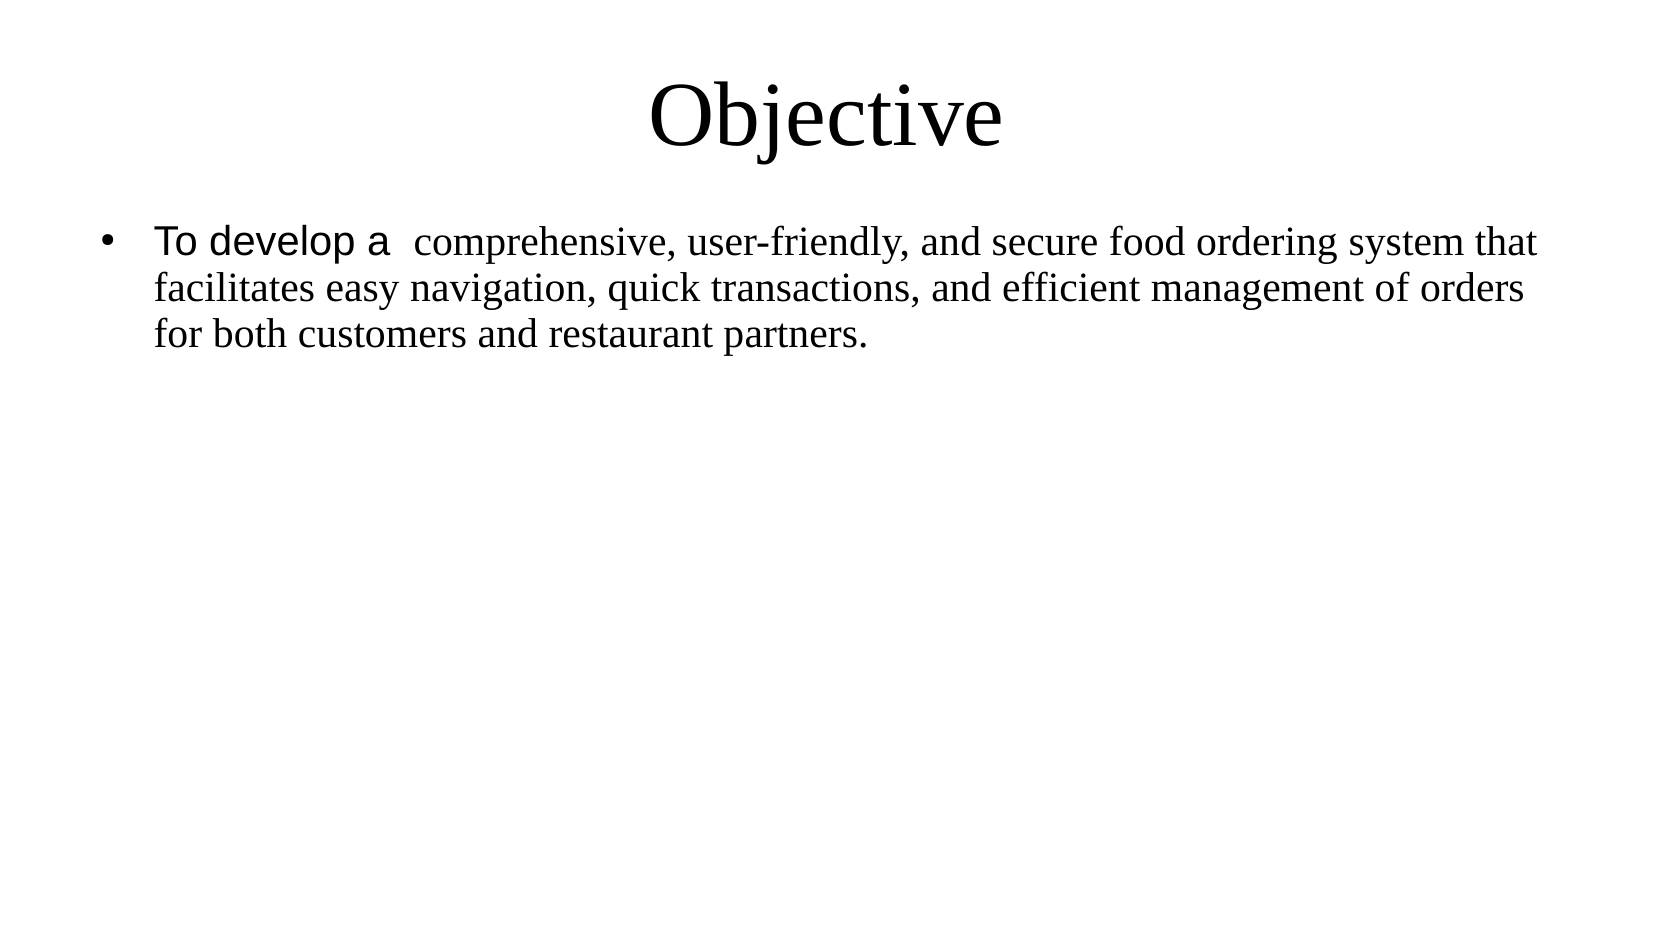

# Objective
To develop a comprehensive, user-friendly, and secure food ordering system that facilitates easy navigation, quick transactions, and efficient management of orders for both customers and restaurant partners.